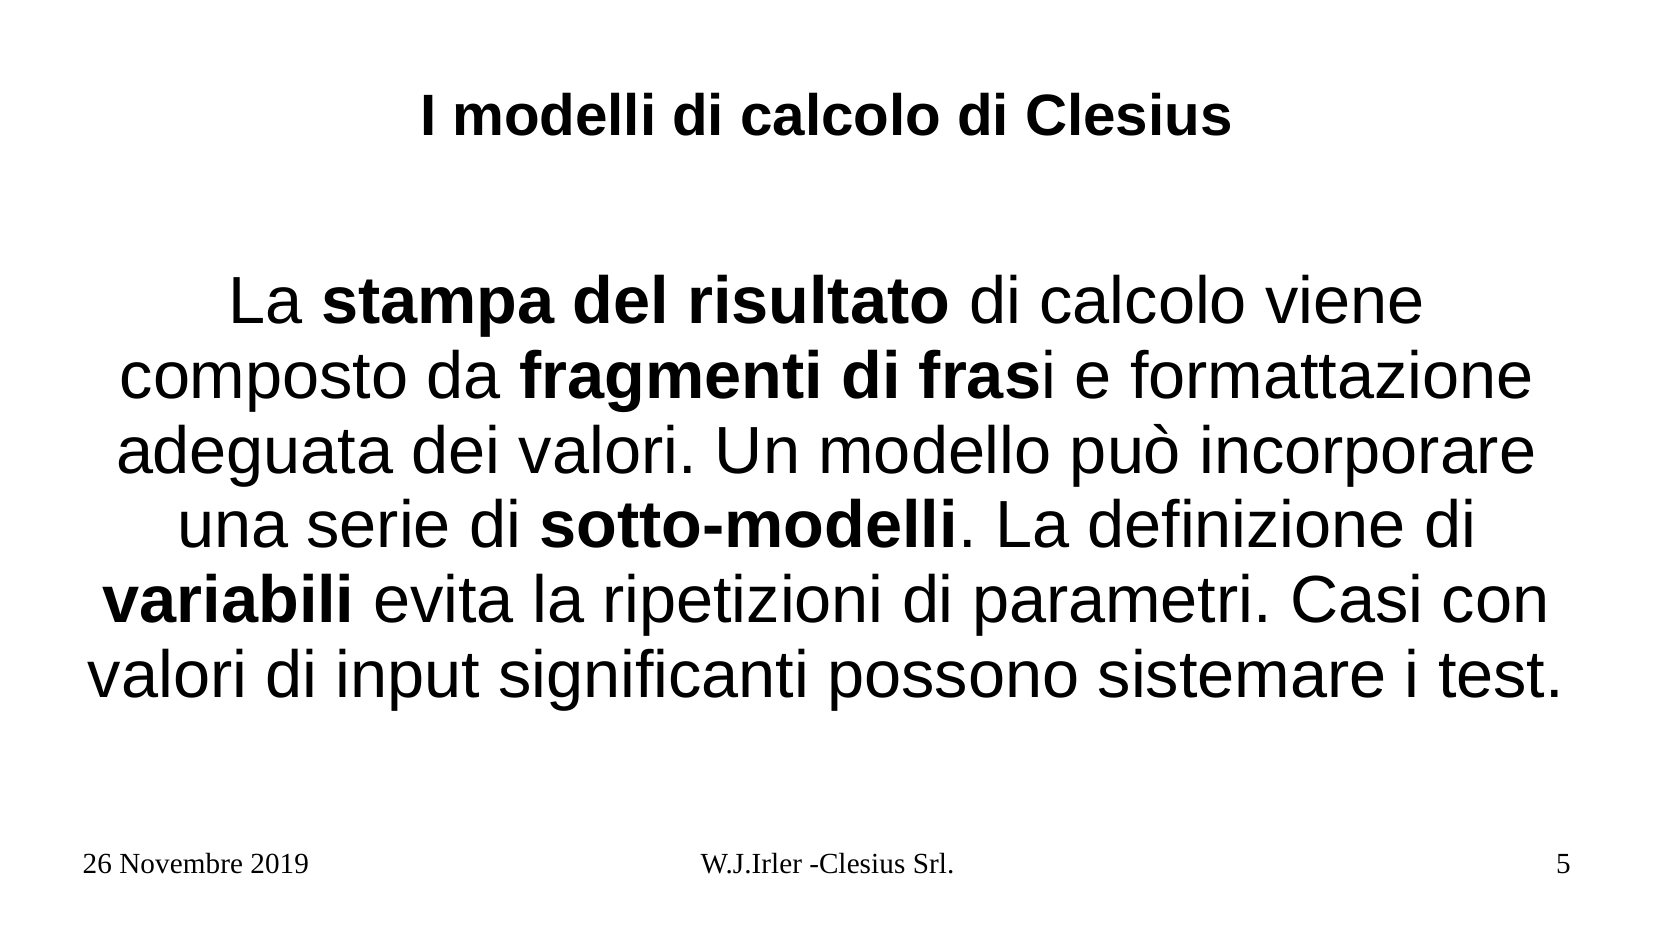

# I modelli di calcolo di Clesius
La stampa del risultato di calcolo viene composto da fragmenti di frasi e formattazione adeguata dei valori. Un modello può incorporare una serie di sotto-modelli. La definizione di variabili evita la ripetizioni di parametri. Casi con valori di input significanti possono sistemare i test.
26 Novembre 2019
W.J.Irler -Clesius Srl.
5